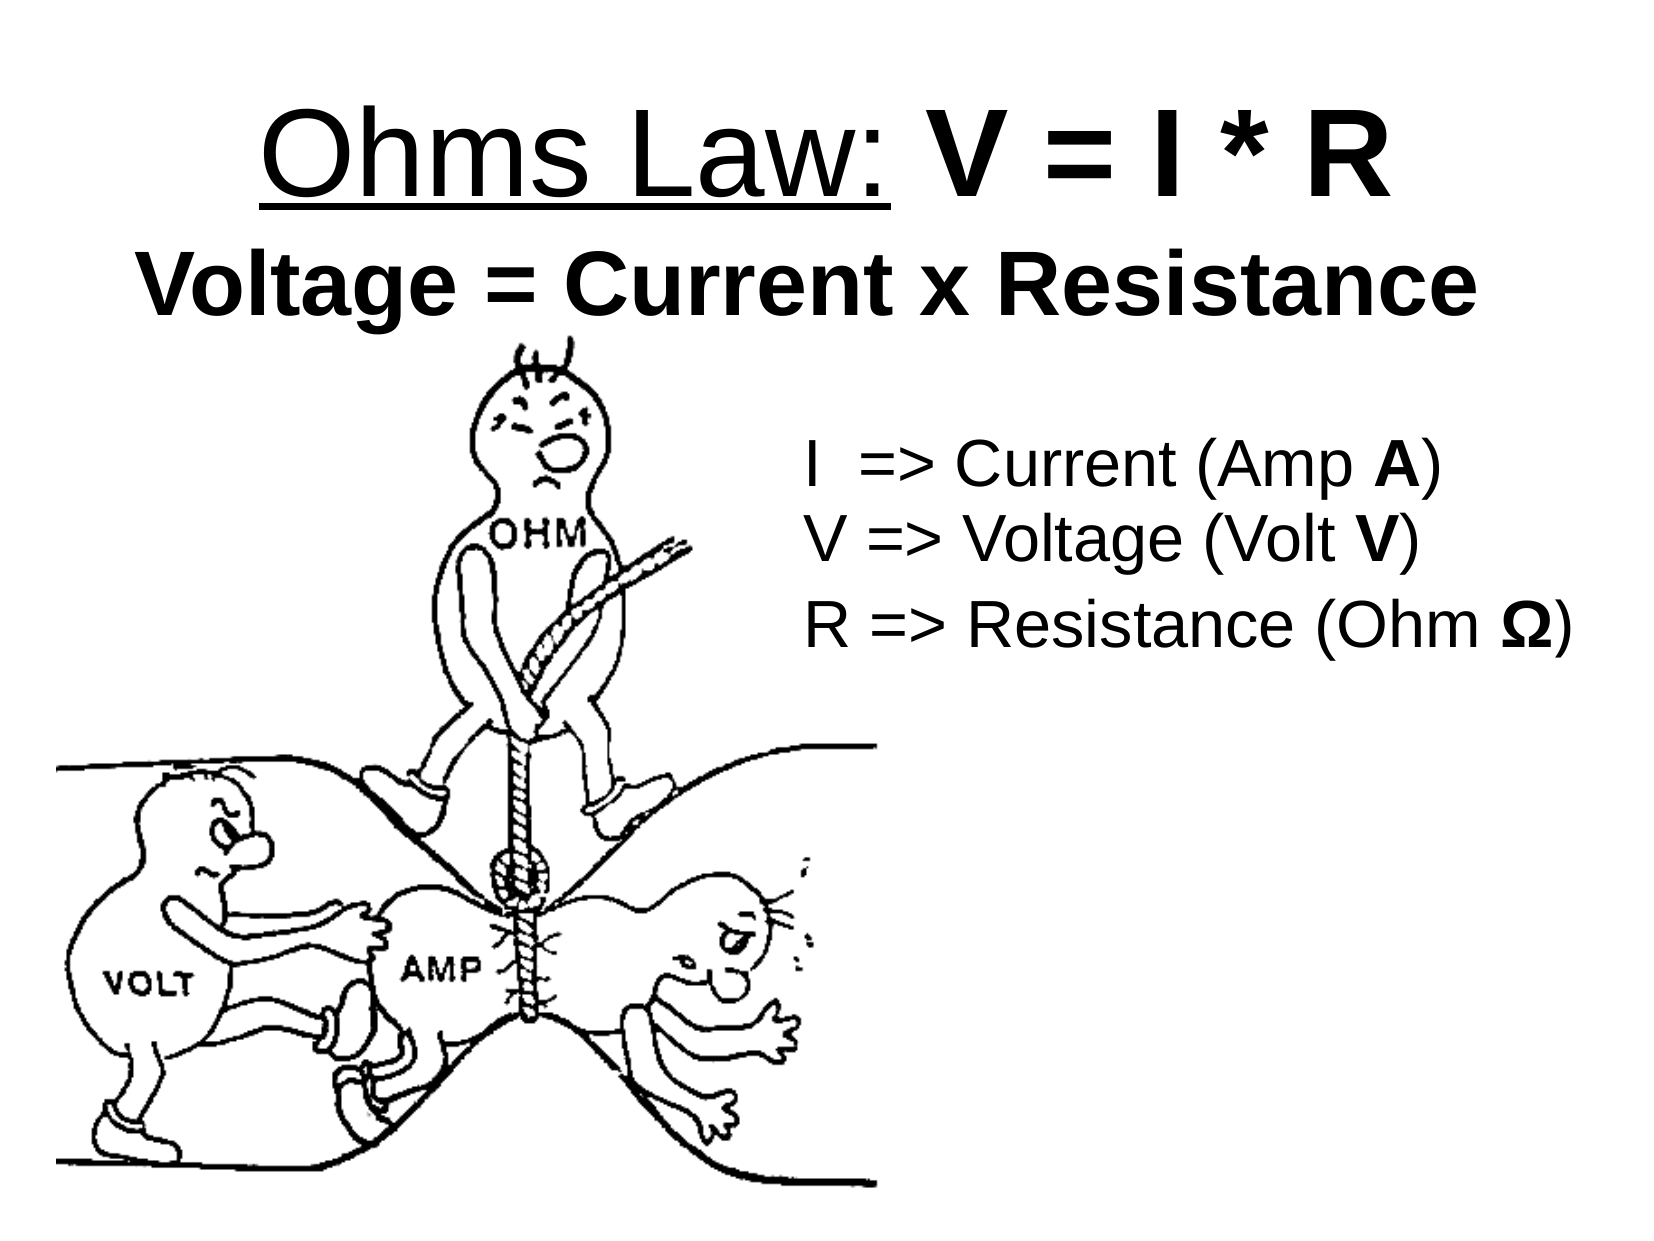

# Ohms Law: V = I * R
Voltage = Current x Resistance
I => Current (Amp A)
V => Voltage (Volt V)
R => Resistance (Ohm Ω)